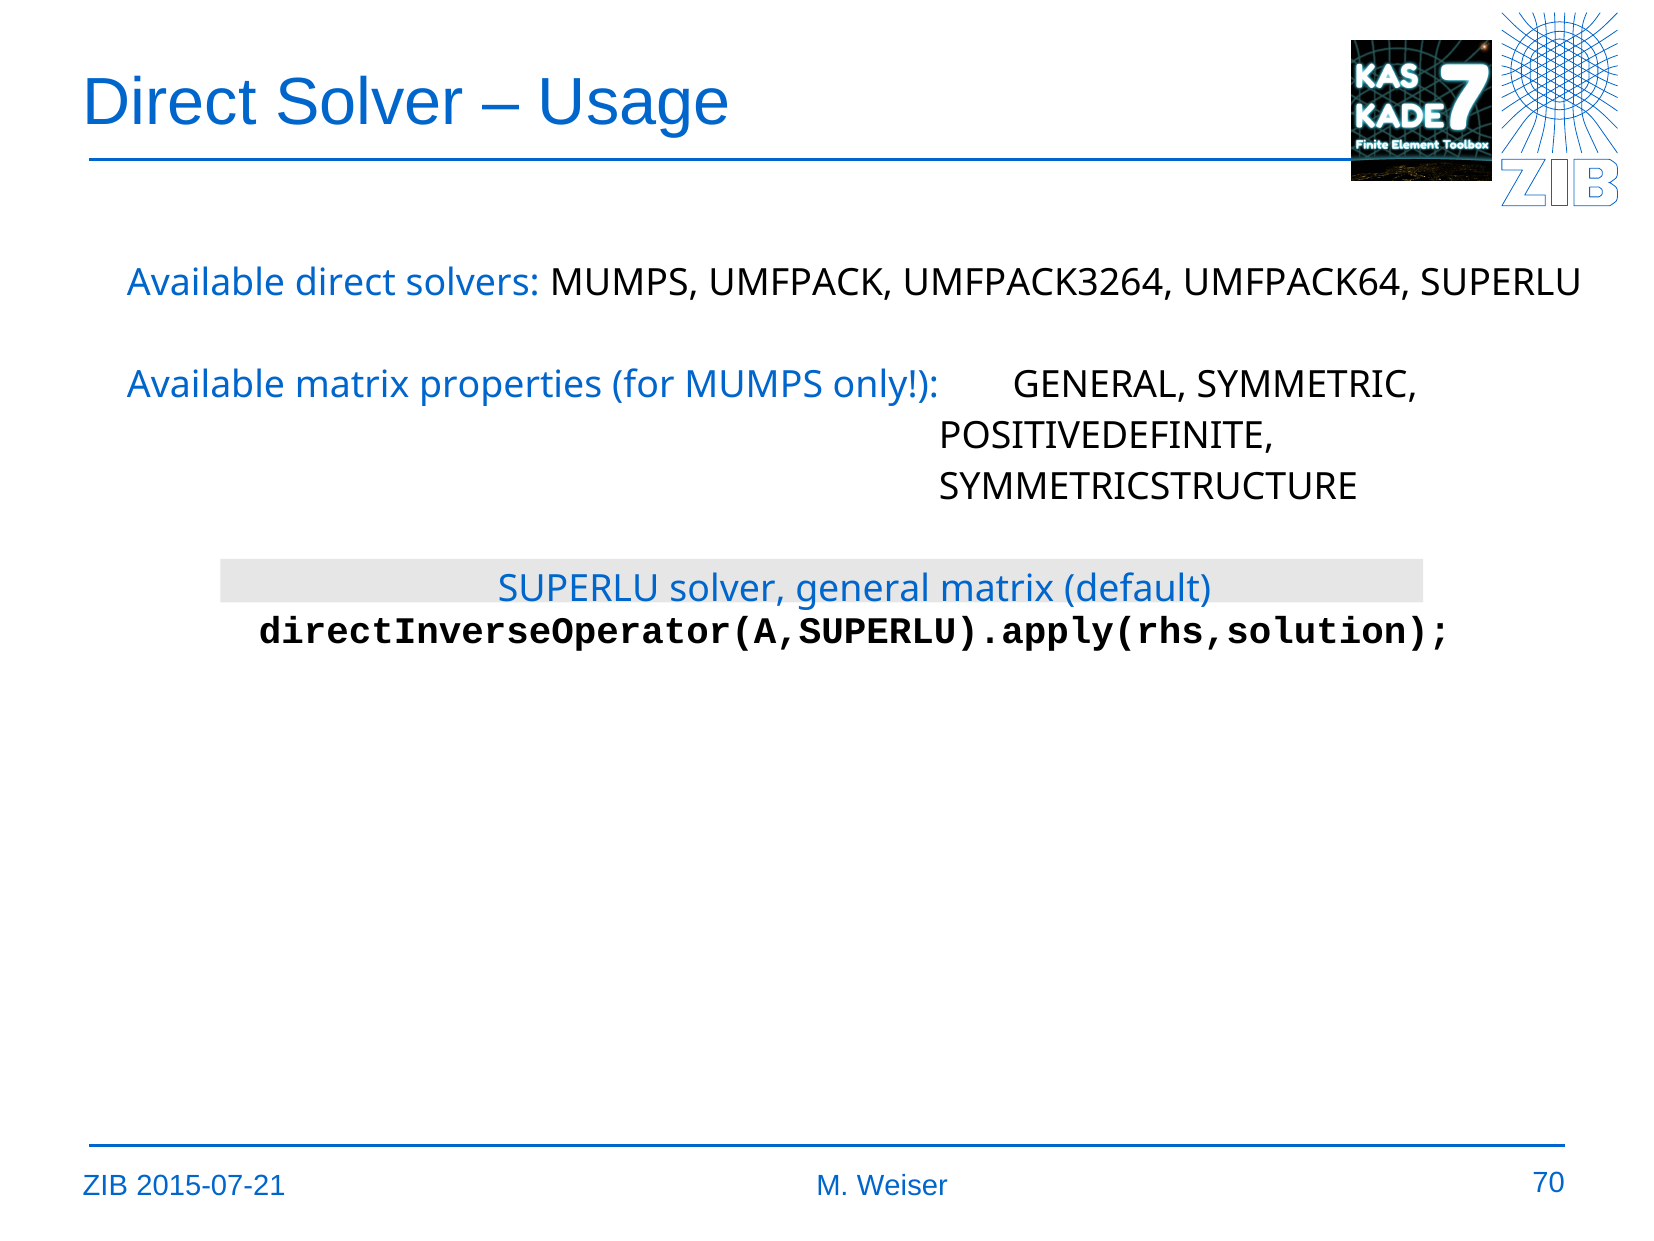

# Direct Solver – Usage
Available direct solvers: MUMPS, UMFPACK, UMFPACK3264, UMFPACK64, SUPERLU
Available matrix properties (for MUMPS only!): 	GENERAL, SYMMETRIC,
											POSITIVEDEFINITE,
											SYMMETRICSTRUCTURE
SUPERLU solver, general matrix (default)
directInverseOperator(A,SUPERLU).apply(rhs,solution);
70
ZIB 2015-07-21
M. Weiser